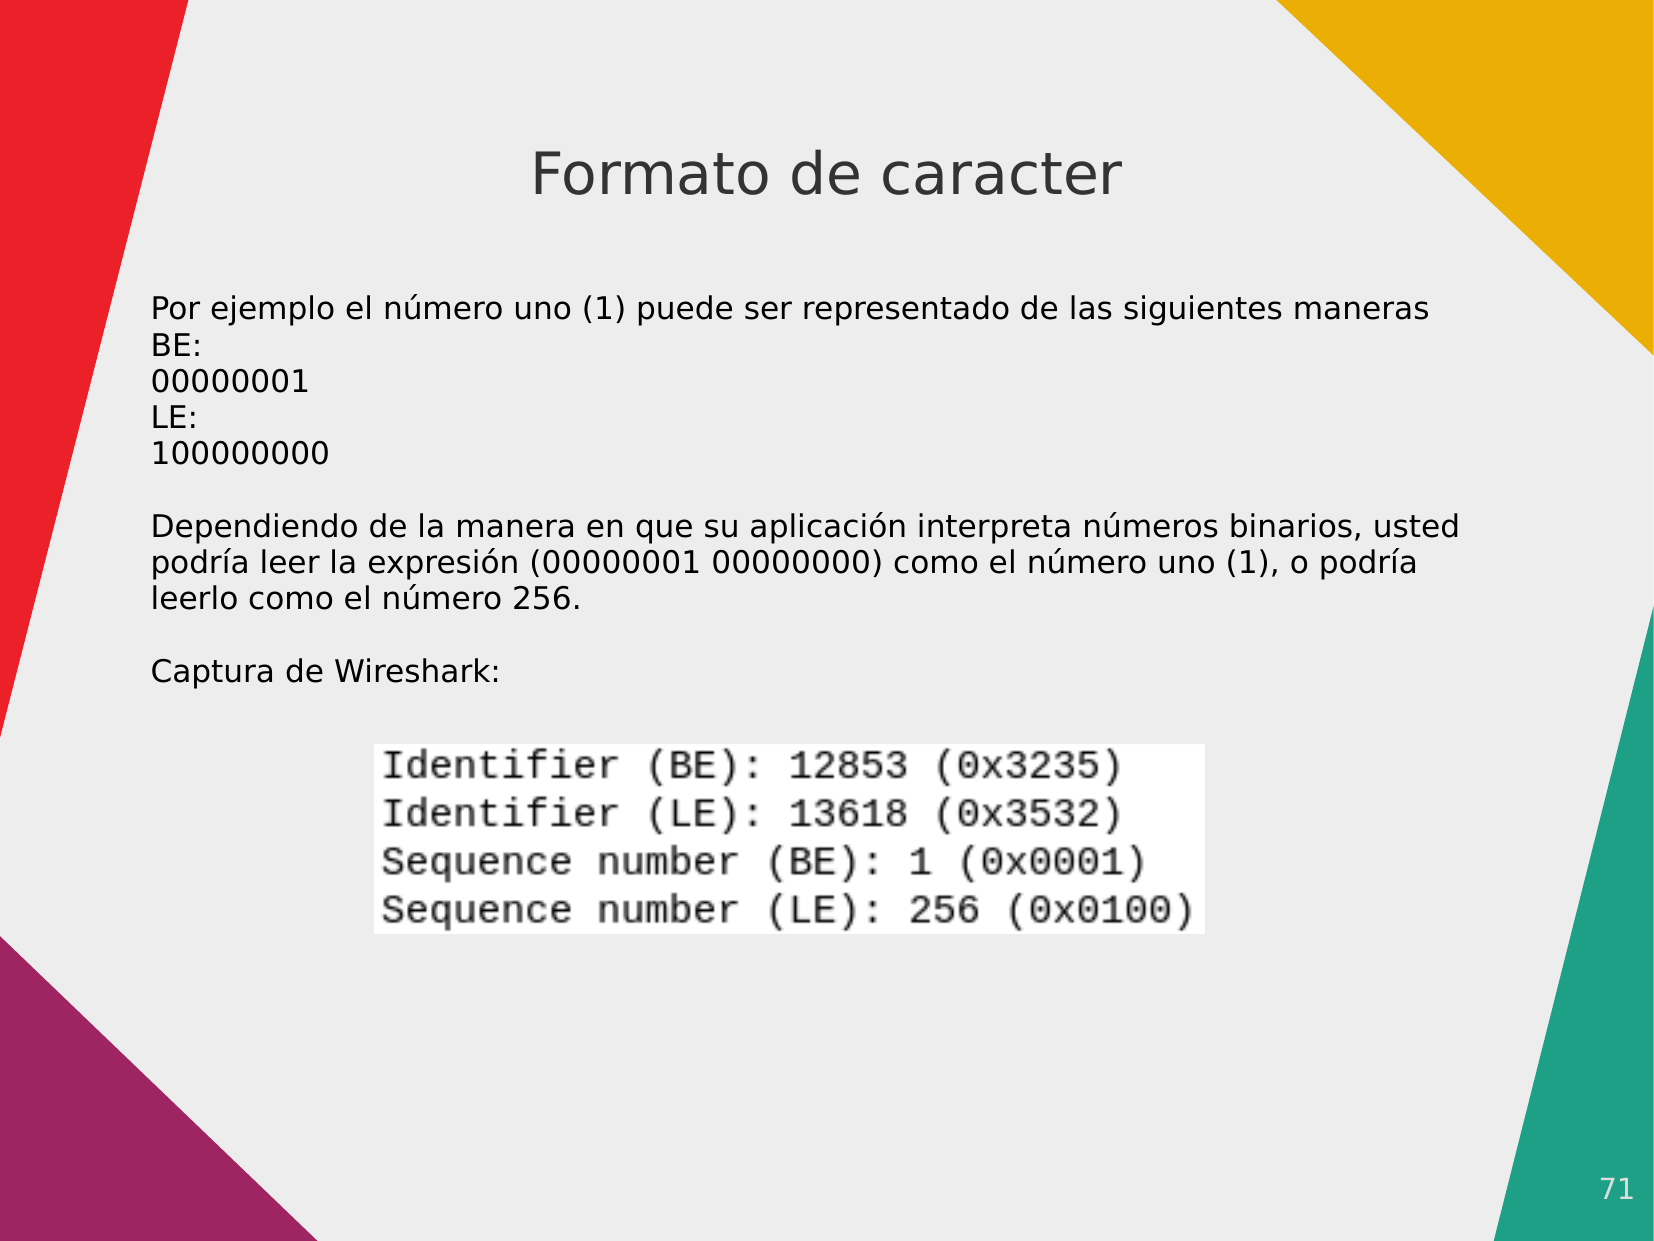

Formato de caracter
Por ejemplo el número uno (1) puede ser representado de las siguientes maneras
BE:
00000001
LE:
100000000
Dependiendo de la manera en que su aplicación interpreta números binarios, usted podría leer la expresión (00000001 00000000) como el número uno (1), o podría leerlo como el número 256.
Captura de Wireshark:
71